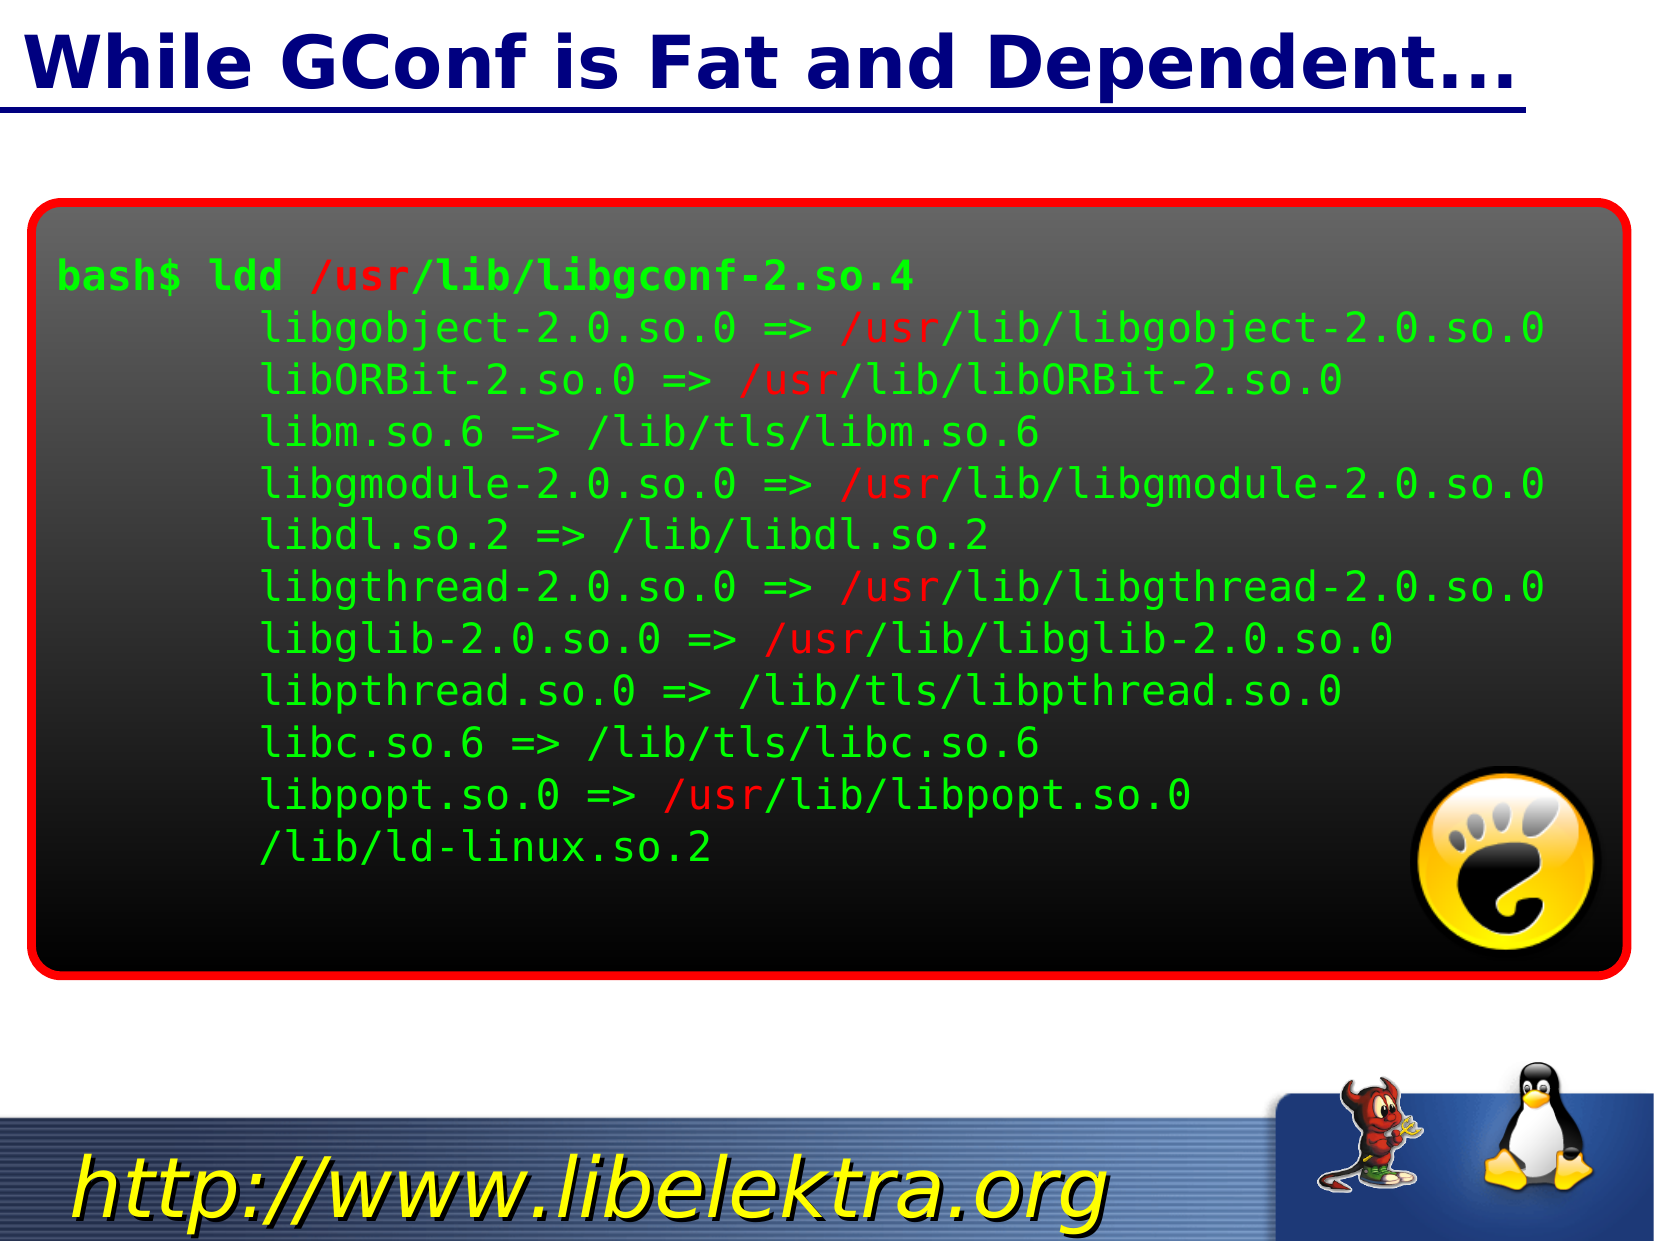

While GConf is Fat and Dependent...
bash$ ldd /usr/lib/libgconf-2.so.4
 libgobject-2.0.so.0 => /usr/lib/libgobject-2.0.so.0
 libORBit-2.so.0 => /usr/lib/libORBit-2.so.0
 libm.so.6 => /lib/tls/libm.so.6
 libgmodule-2.0.so.0 => /usr/lib/libgmodule-2.0.so.0
 libdl.so.2 => /lib/libdl.so.2
 libgthread-2.0.so.0 => /usr/lib/libgthread-2.0.so.0
 libglib-2.0.so.0 => /usr/lib/libglib-2.0.so.0
 libpthread.so.0 => /lib/tls/libpthread.so.0
 libc.so.6 => /lib/tls/libc.so.6
 libpopt.so.0 => /usr/lib/libpopt.so.0
 /lib/ld-linux.so.2